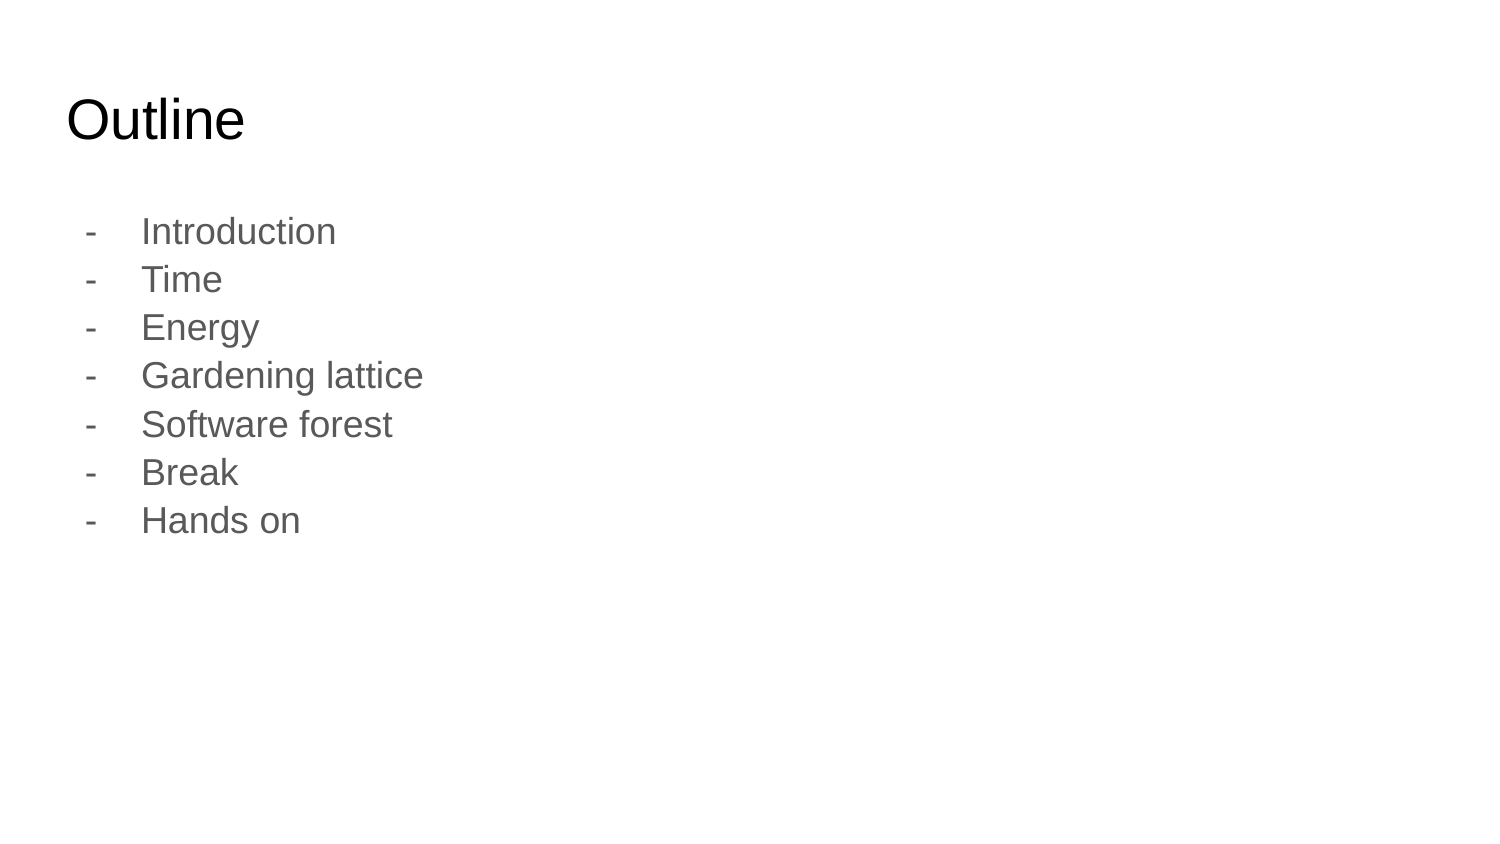

# Outline
Introduction
Time
Energy
Gardening lattice
Software forest
Break
Hands on